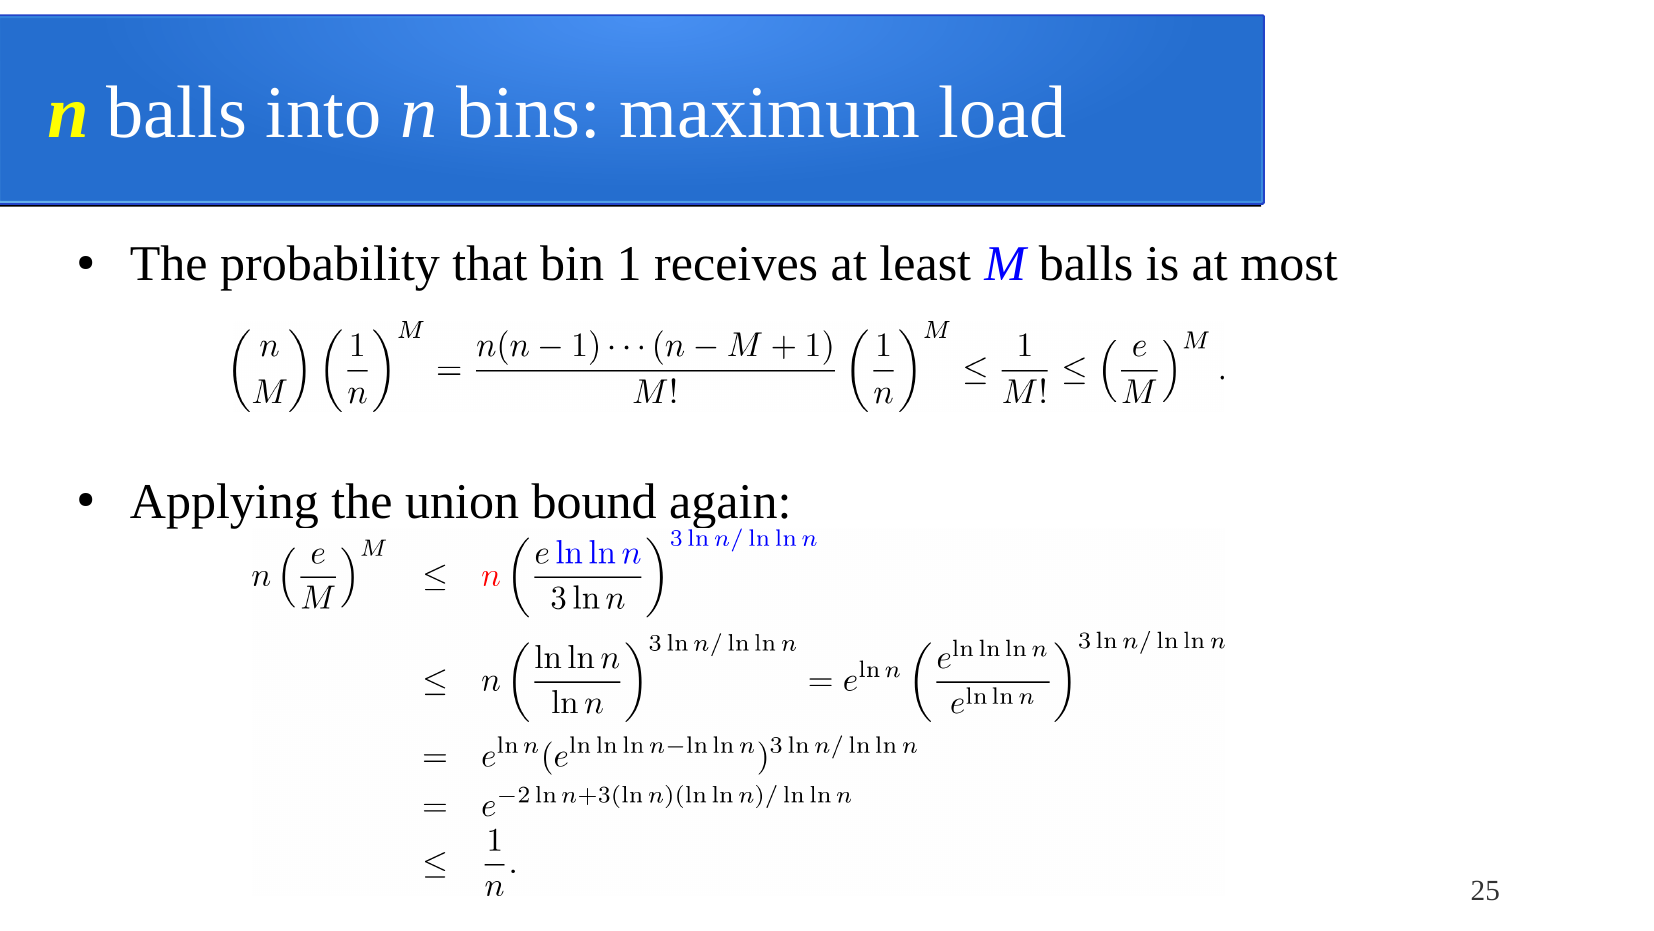

# n balls into n bins: maximum load
The probability that bin 1 receives at least M balls is at most
Applying the union bound again:
Randomized Algorithms, CSIE, TKU, Taiwan
25